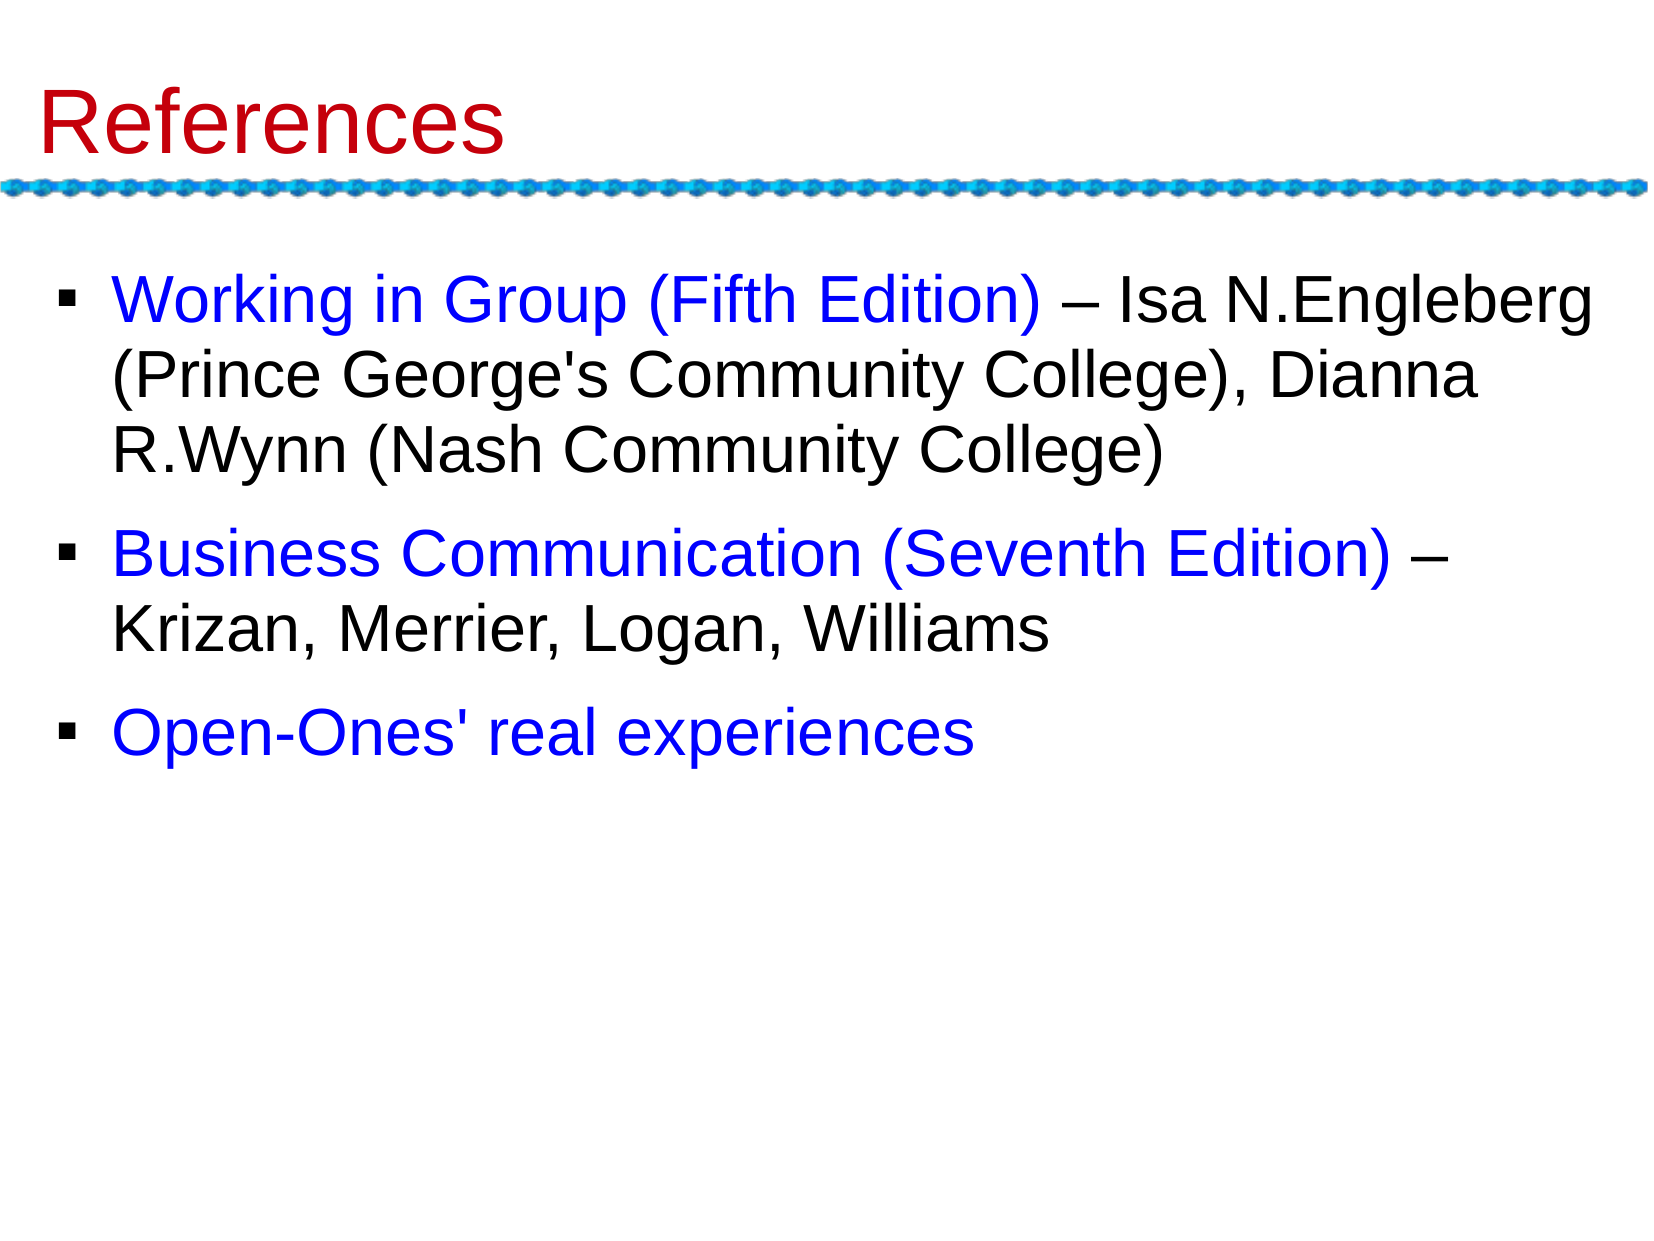

# References
Working in Group (Fifth Edition) – Isa N.Engleberg (Prince George's Community College), Dianna R.Wynn (Nash Community College)
Business Communication (Seventh Edition) – Krizan, Merrier, Logan, Williams
Open-Ones' real experiences